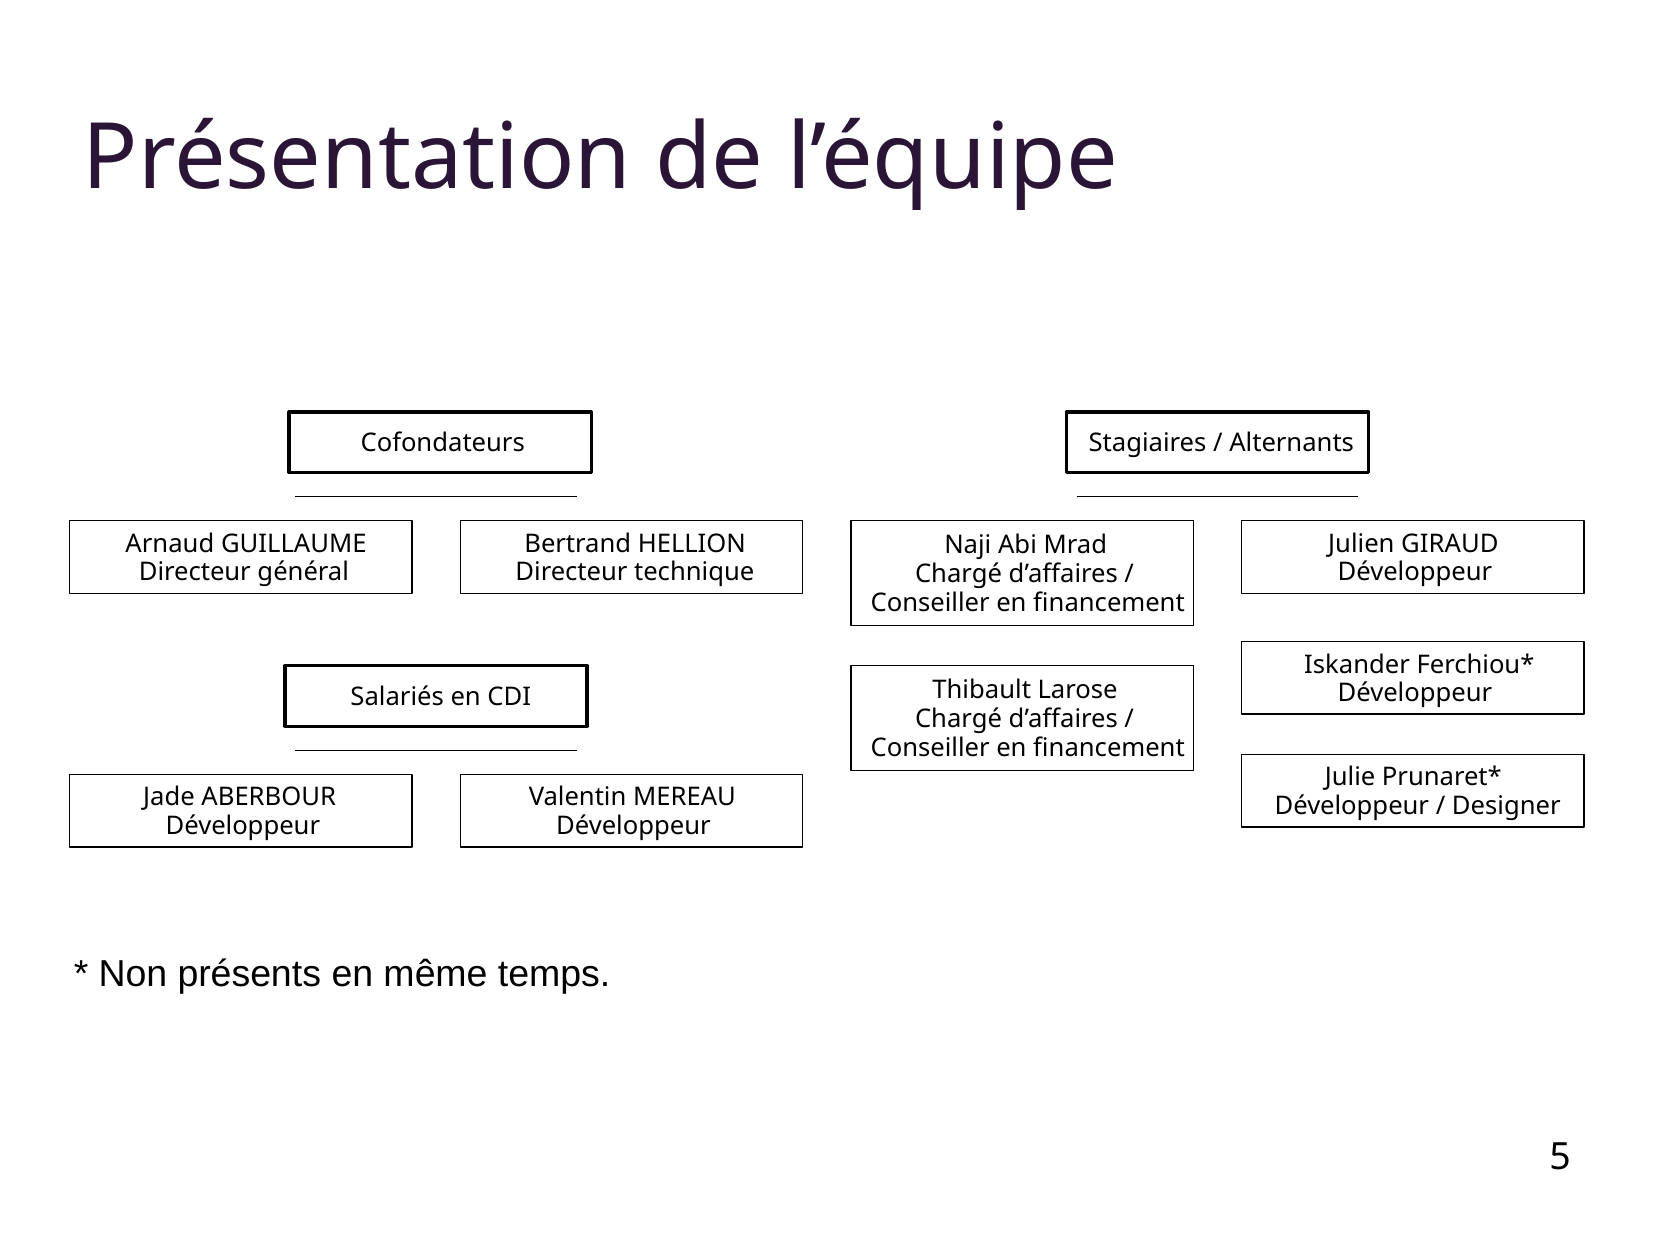

# Présentation de l’équipe
* Non présents en même temps.
5